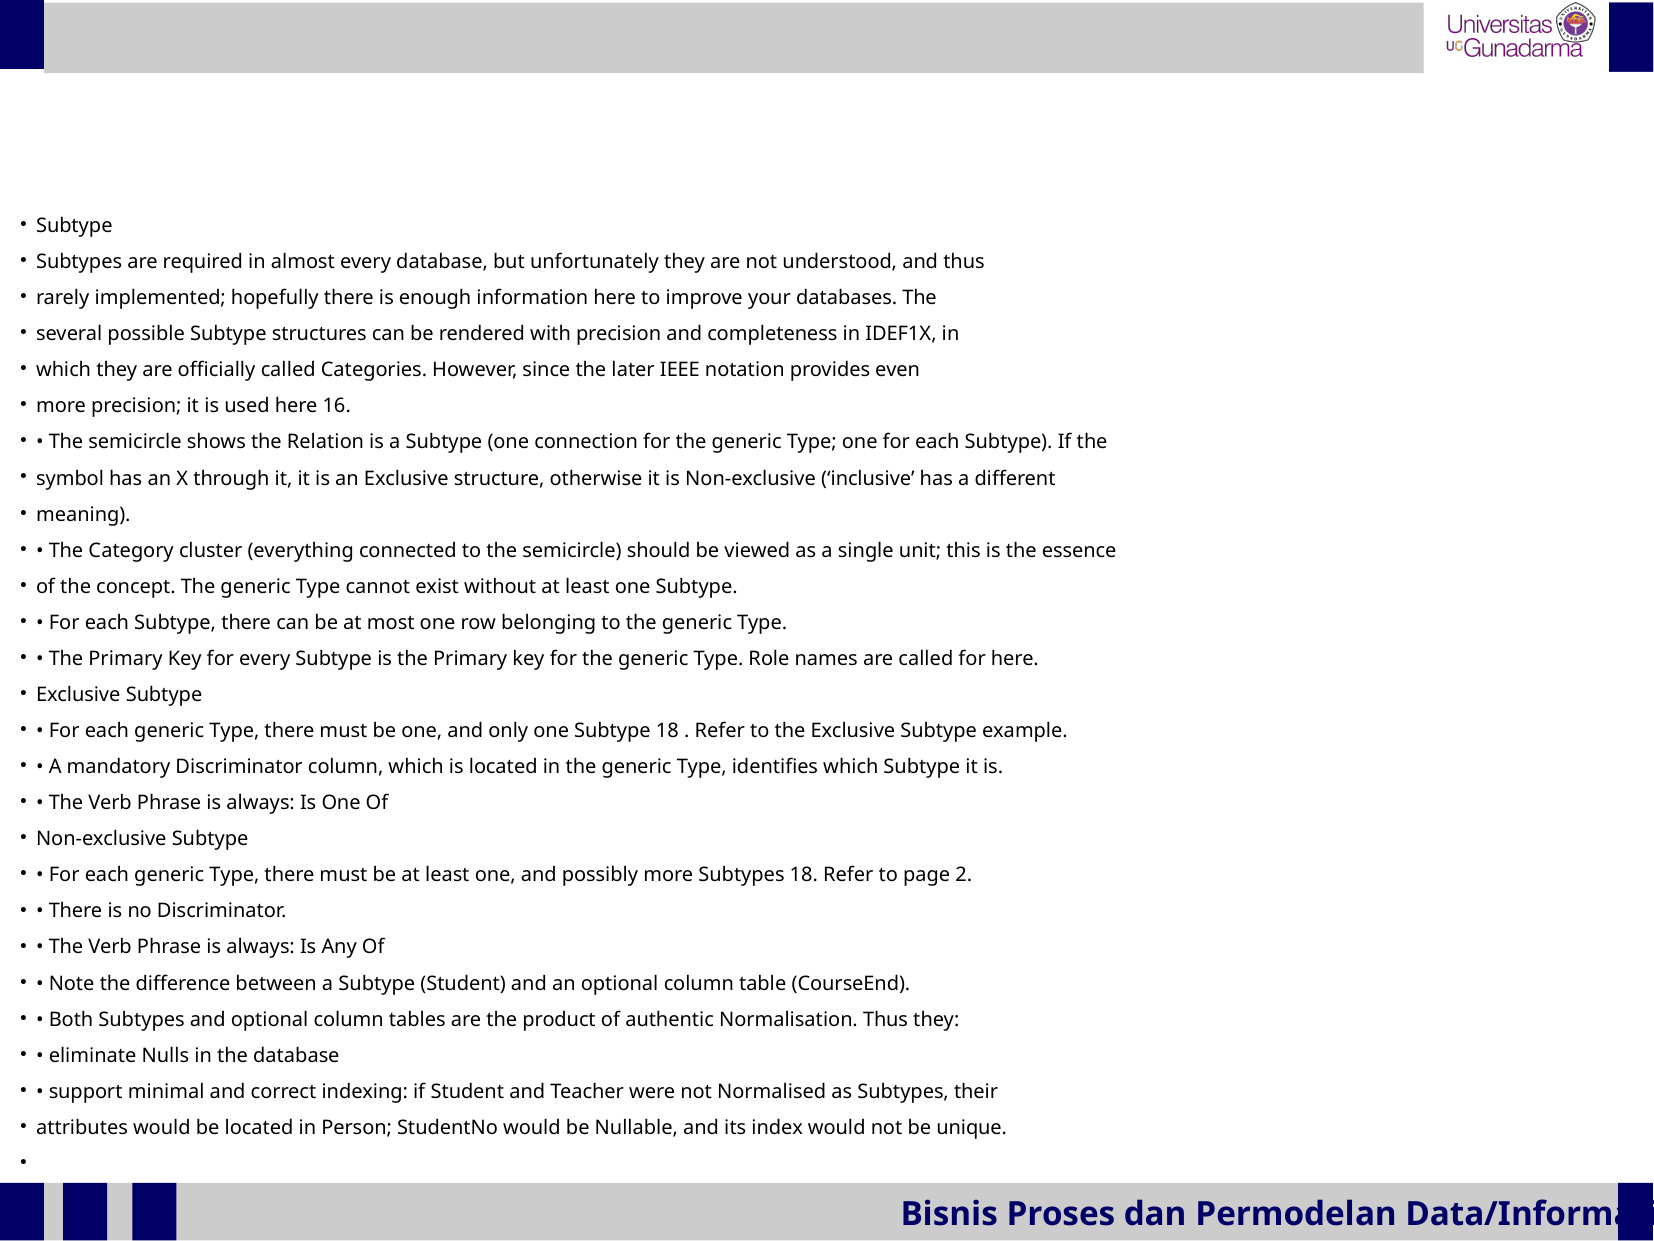

#
Subtype
Subtypes are required in almost every database, but unfortunately they are not understood, and thus
rarely implemented; hopefully there is enough information here to improve your databases. The
several possible Subtype structures can be rendered with precision and completeness in IDEF1X, in
which they are officially called Categories. However, since the later IEEE notation provides even
more precision; it is used here 16.
• The semicircle shows the Relation is a Subtype (one connection for the generic Type; one for each Subtype). If the
symbol has an X through it, it is an Exclusive structure, otherwise it is Non-exclusive (‘inclusive’ has a different
meaning).
• The Category cluster (everything connected to the semicircle) should be viewed as a single unit; this is the essence
of the concept. The generic Type cannot exist without at least one Subtype.
• For each Subtype, there can be at most one row belonging to the generic Type.
• The Primary Key for every Subtype is the Primary key for the generic Type. Role names are called for here.
Exclusive Subtype
• For each generic Type, there must be one, and only one Subtype 18 . Refer to the Exclusive Subtype example.
• A mandatory Discriminator column, which is located in the generic Type, identifies which Subtype it is.
• The Verb Phrase is always: Is One Of
Non-exclusive Subtype
• For each generic Type, there must be at least one, and possibly more Subtypes 18. Refer to page 2.
• There is no Discriminator.
• The Verb Phrase is always: Is Any Of
• Note the difference between a Subtype (Student) and an optional column table (CourseEnd).
• Both Subtypes and optional column tables are the product of authentic Normalisation. Thus they:
• eliminate Nulls in the database
• support minimal and correct indexing: if Student and Teacher were not Normalised as Subtypes, their
attributes would be located in Person; StudentNo would be Nullable, and its index would not be unique.